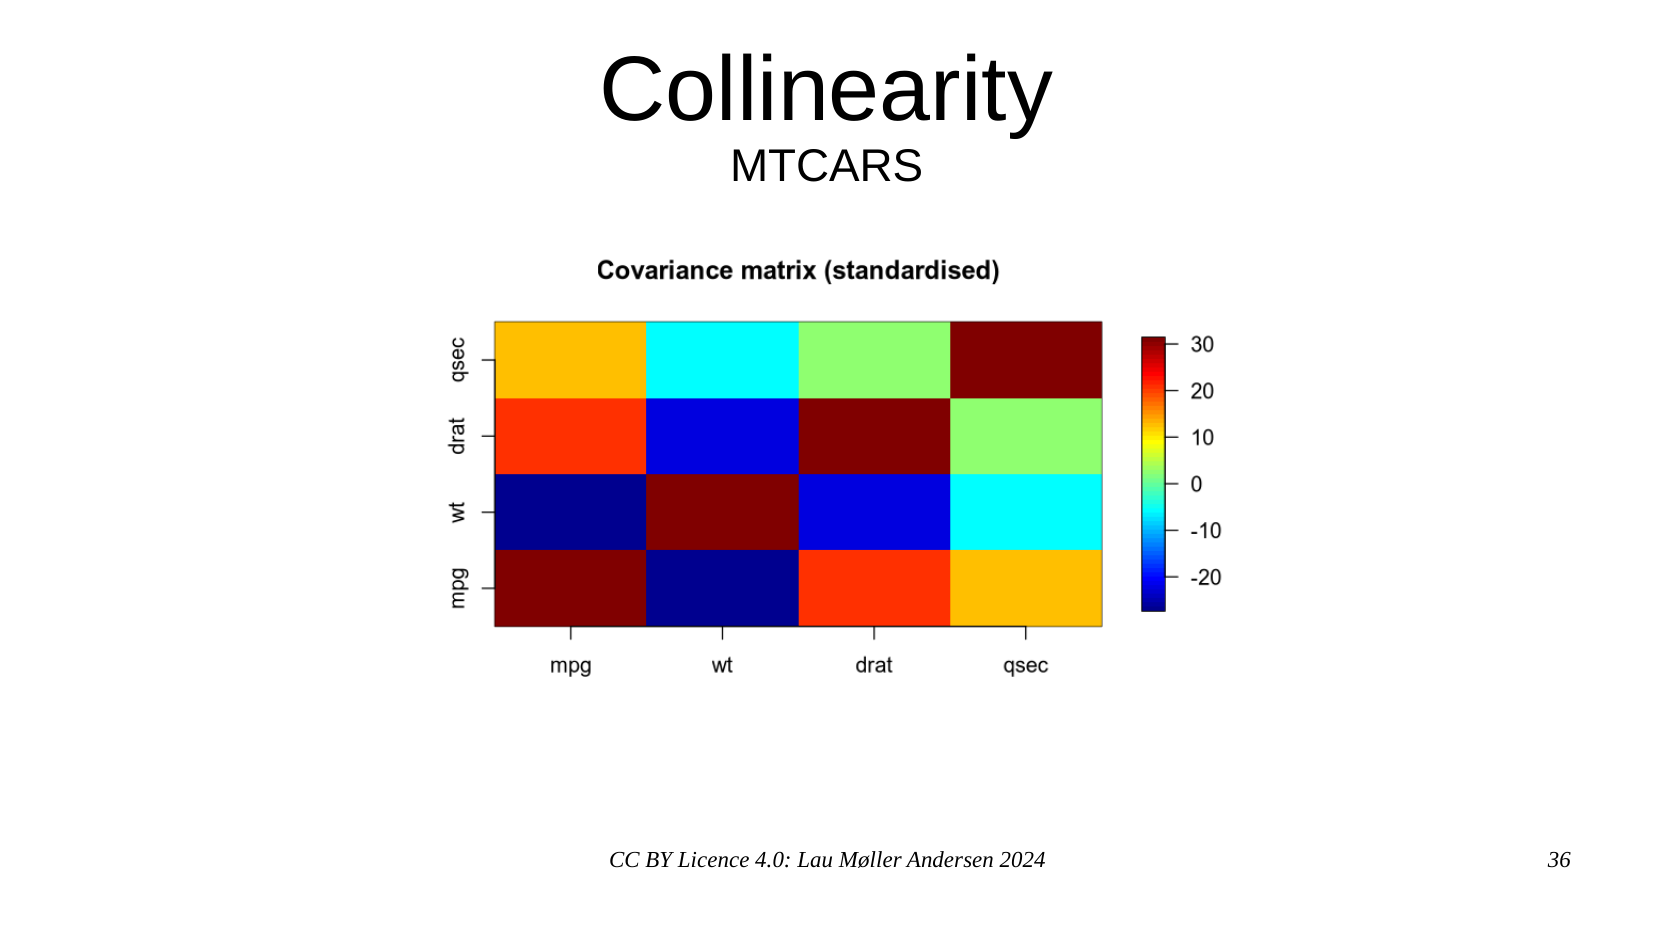

# Collinearity MTCARS
CC BY Licence 4.0: Lau Møller Andersen 2024
36